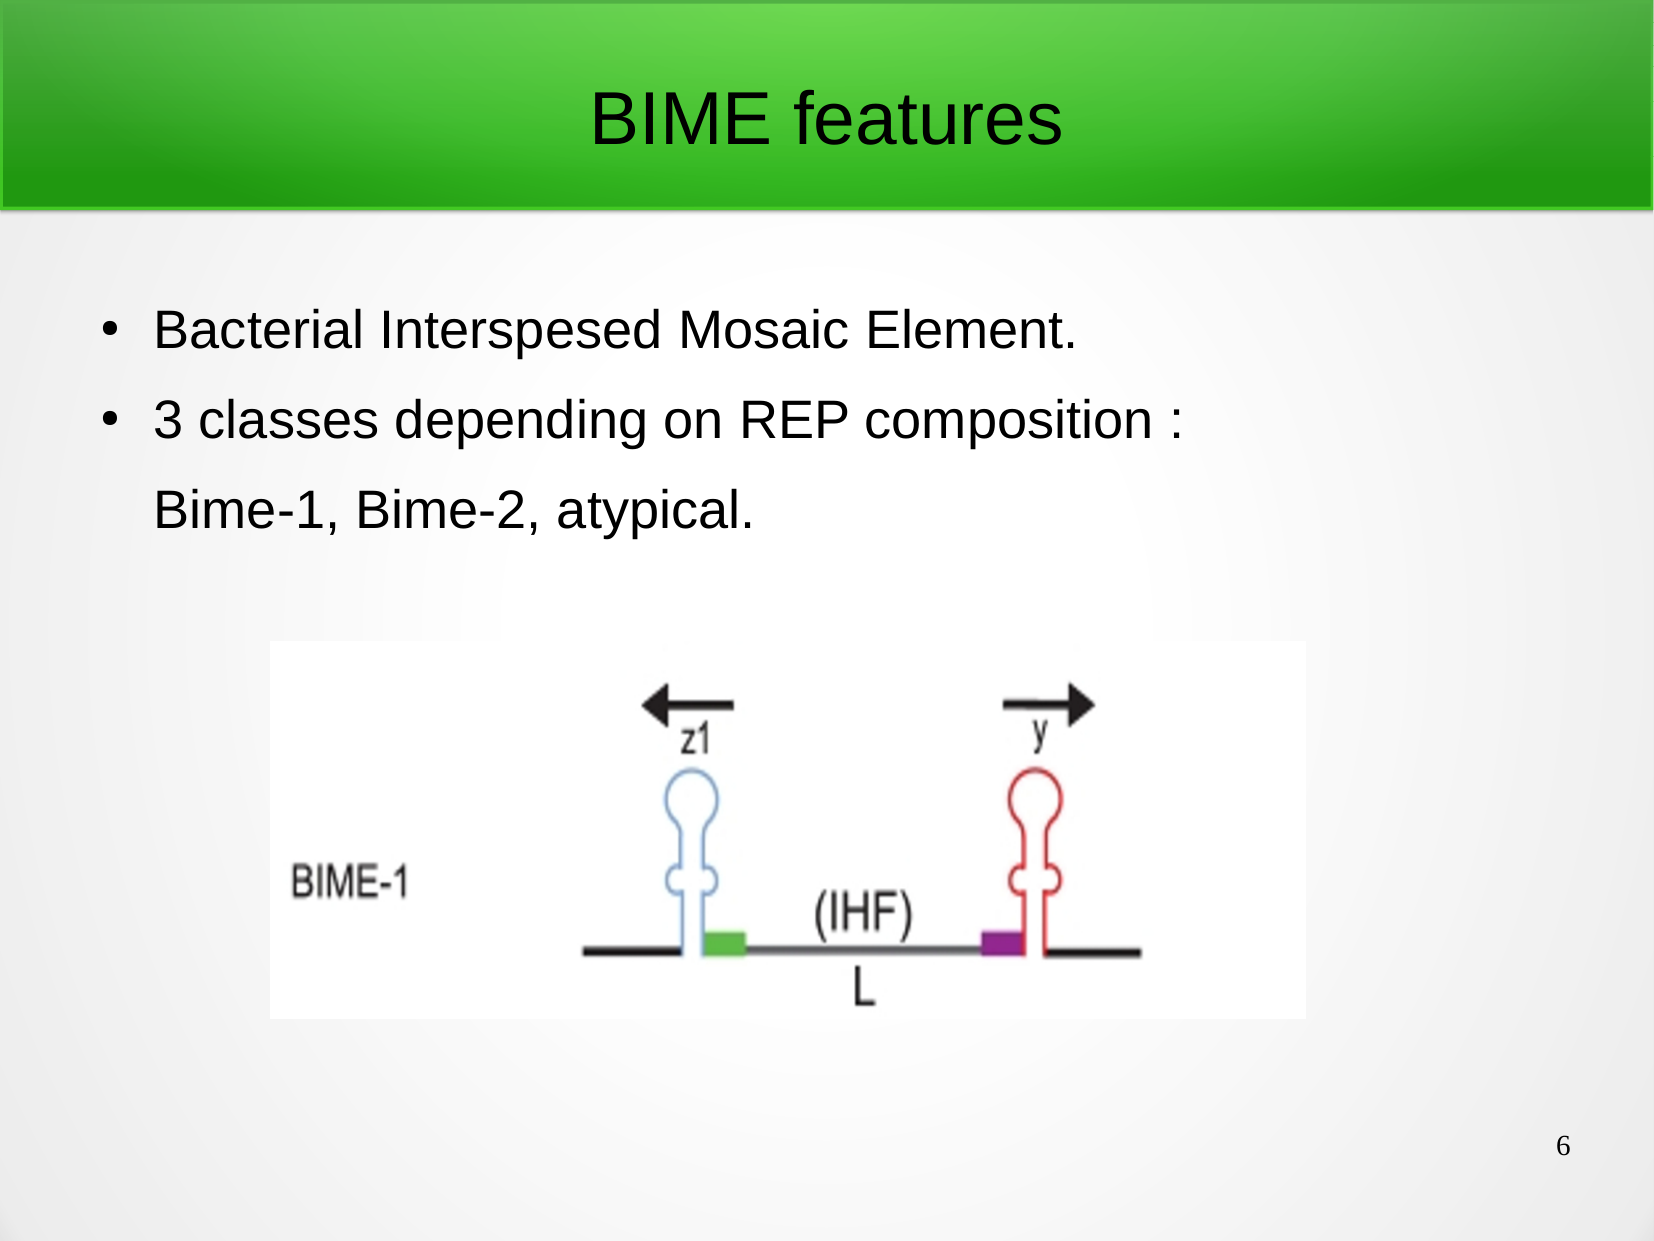

# BIME features
Bacterial Interspesed Mosaic Element.
3 classes depending on REP composition :
Bime-1, Bime-2, atypical.
6